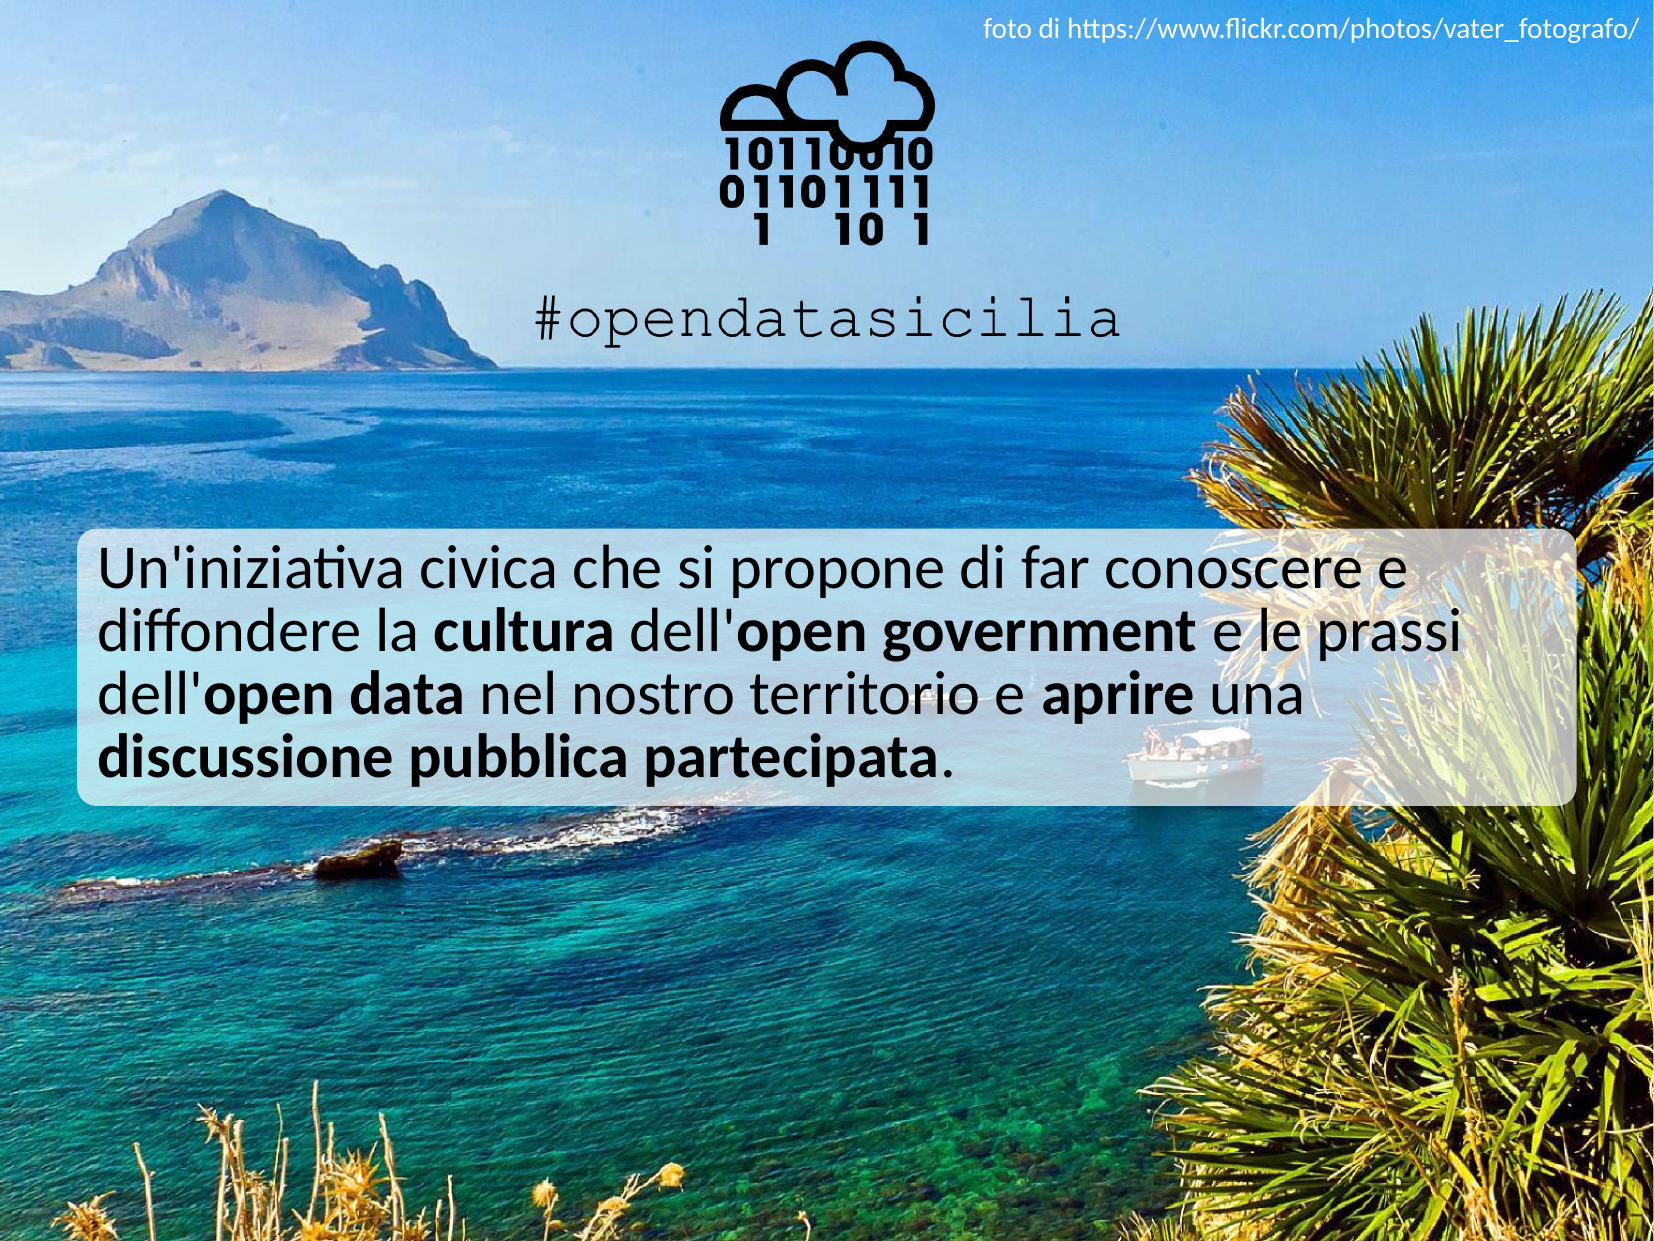

foto di https://www.flickr.com/photos/vater_fotografo/
Un'iniziativa civica che si propone di far conoscere e diffondere la cultura dell'open government e le prassi dell'open data nel nostro territorio e aprire una discussione pubblica partecipata.